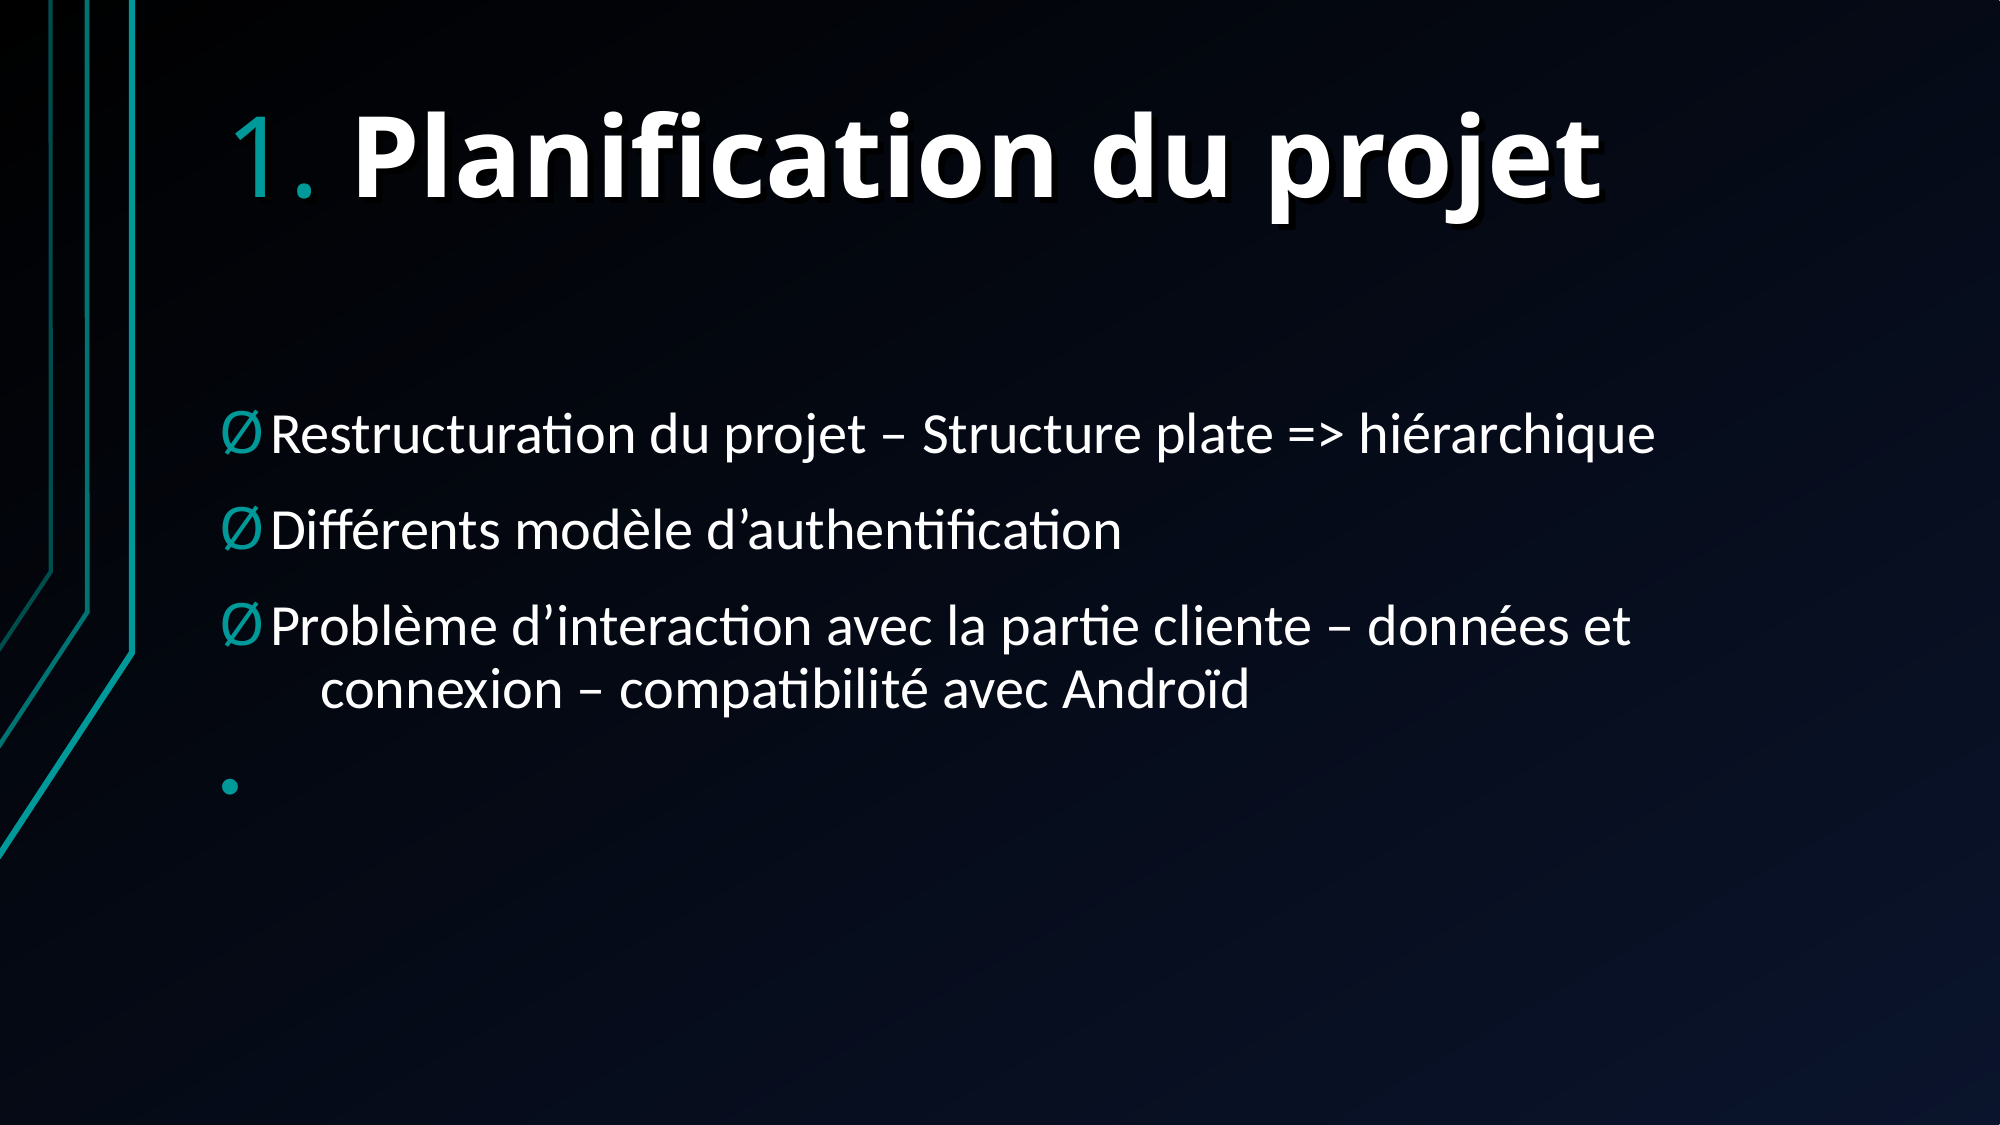

Planification du projet
# Restructuration du projet – Structure plate => hiérarchique
Différents modèle d’authentification
Problème d’interaction avec la partie cliente – données et connexion – compatibilité avec Androïd